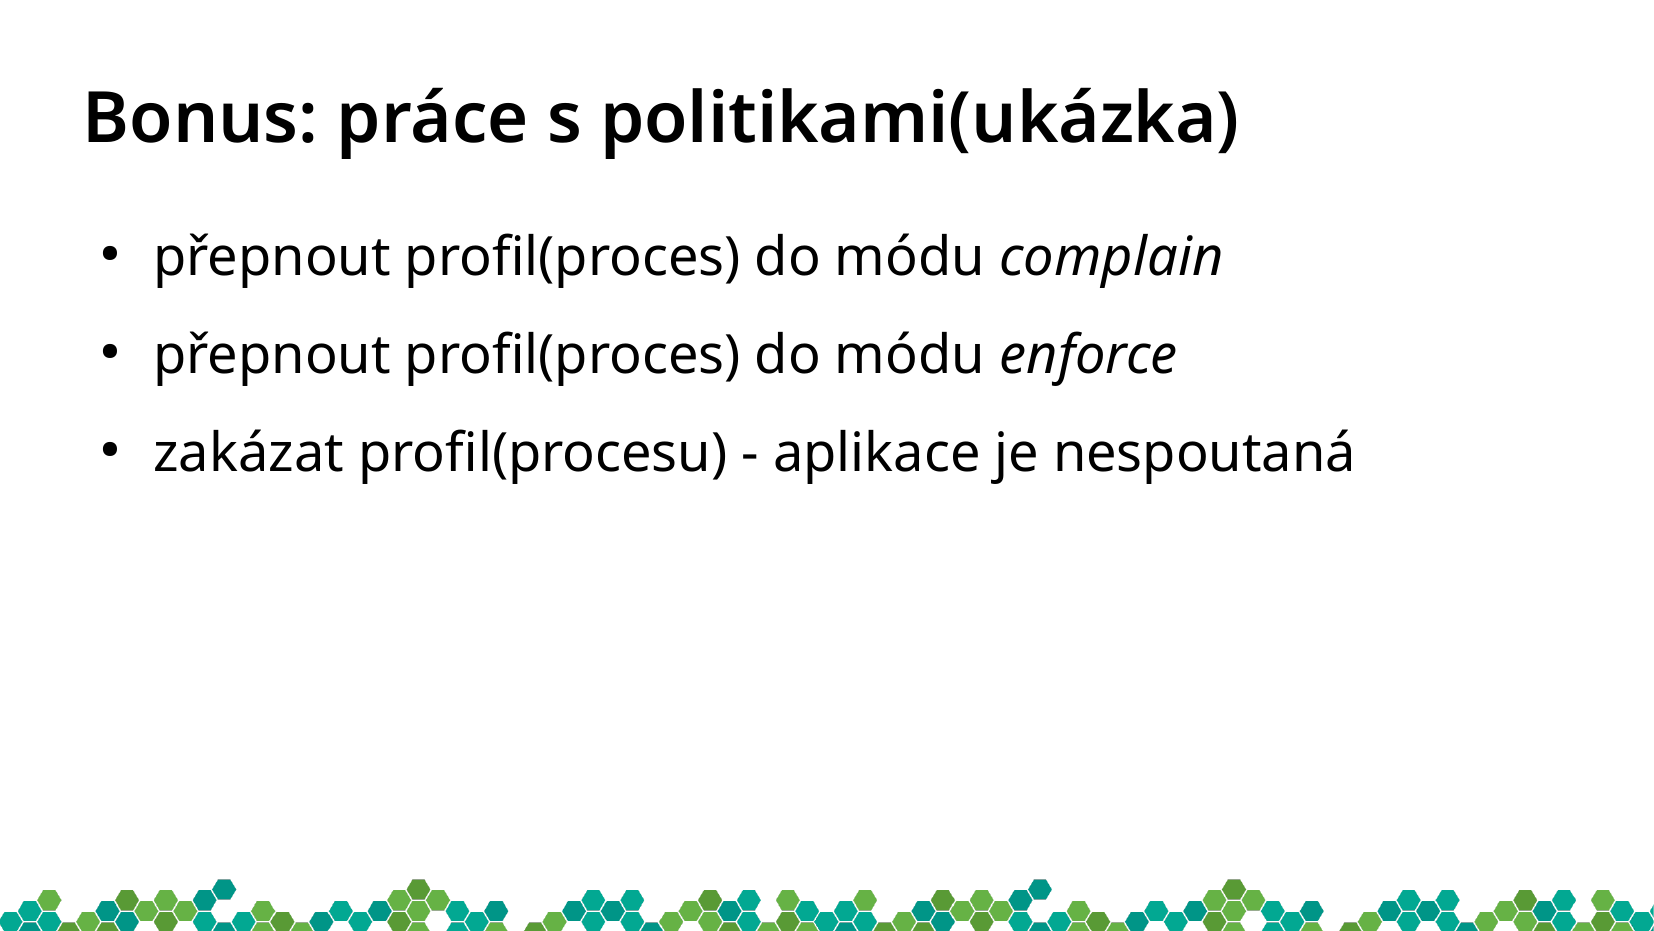

# Bonus: práce s politikami(ukázka)
přepnout profil(proces) do módu complain
přepnout profil(proces) do módu enforce
zakázat profil(procesu) - aplikace je nespoutaná